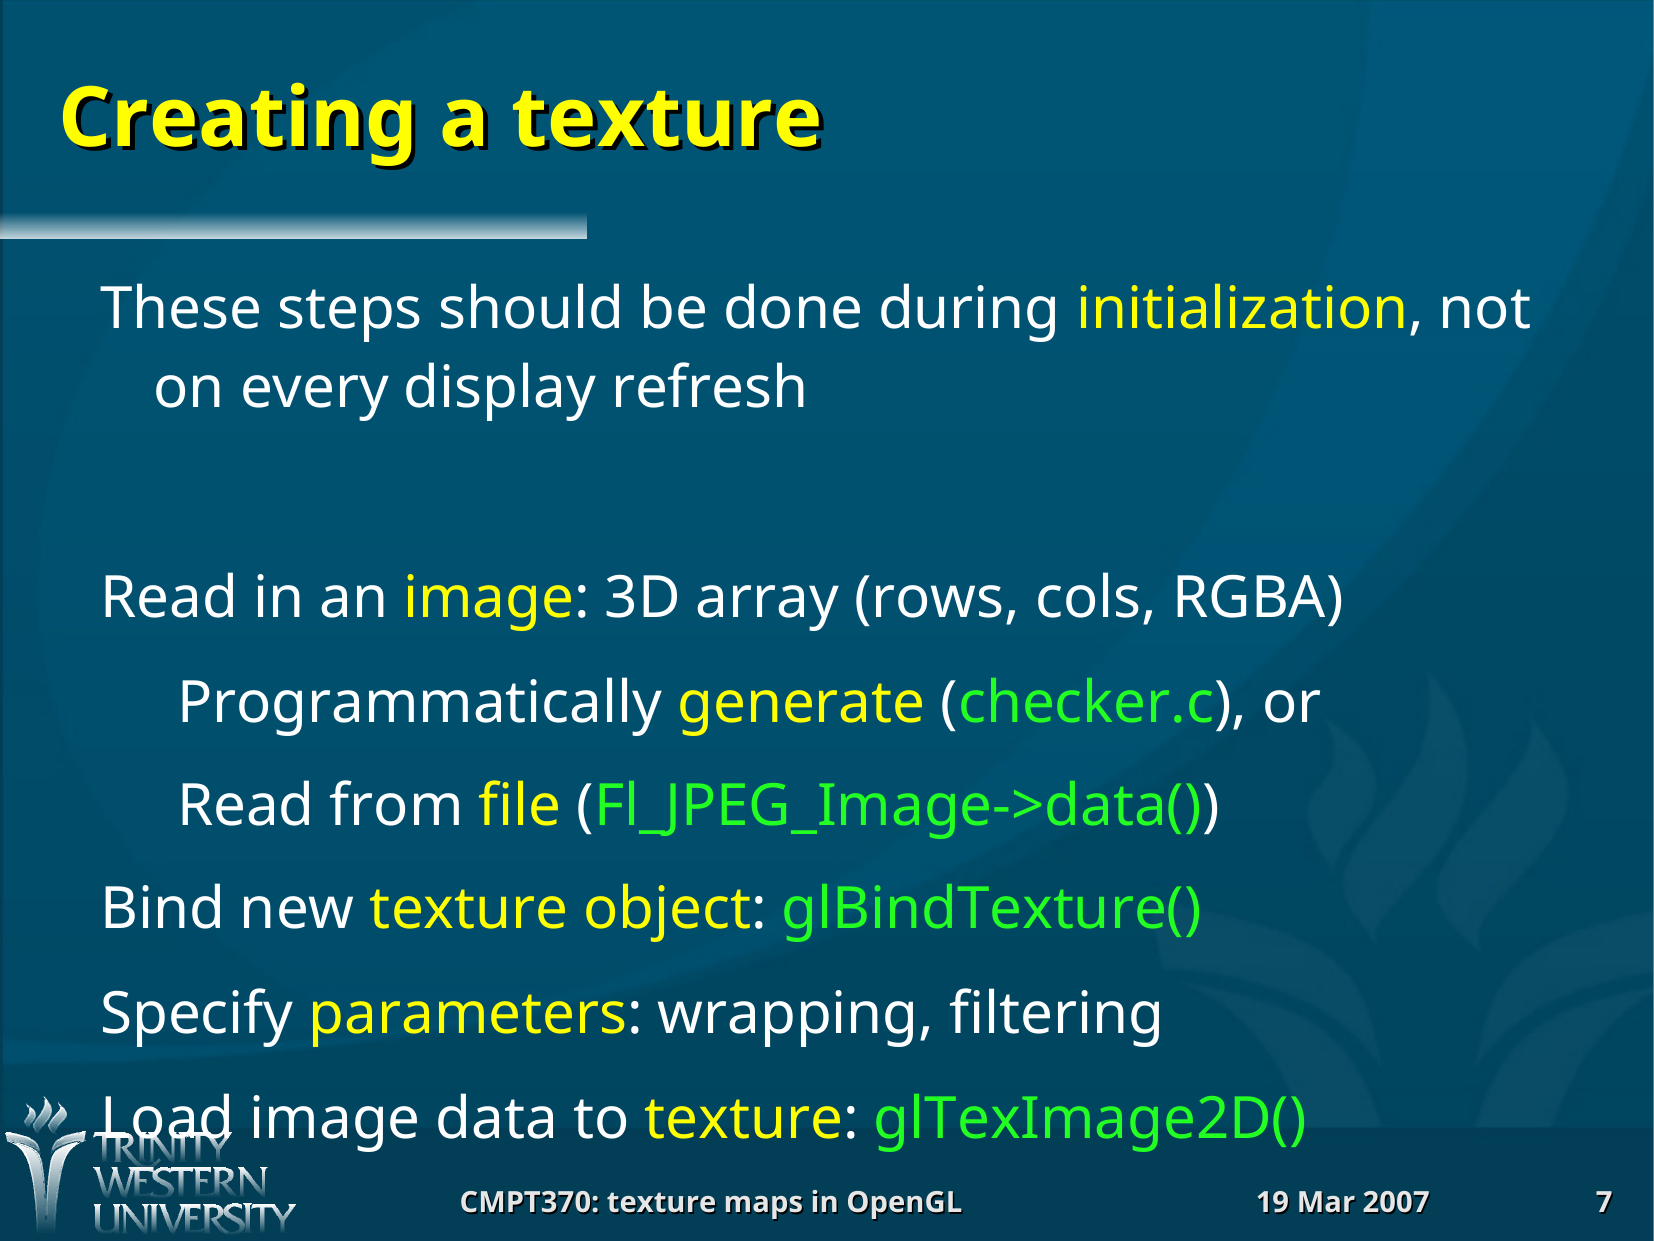

# Creating a texture
These steps should be done during initialization, not on every display refresh
Read in an image: 3D array (rows, cols, RGBA)
Programmatically generate (checker.c), or
Read from file (Fl_JPEG_Image->data())
Bind new texture object: glBindTexture()
Specify parameters: wrapping, filtering
Load image data to texture: glTexImage2D()
CMPT370: texture maps in OpenGL
19 Mar 2007
7